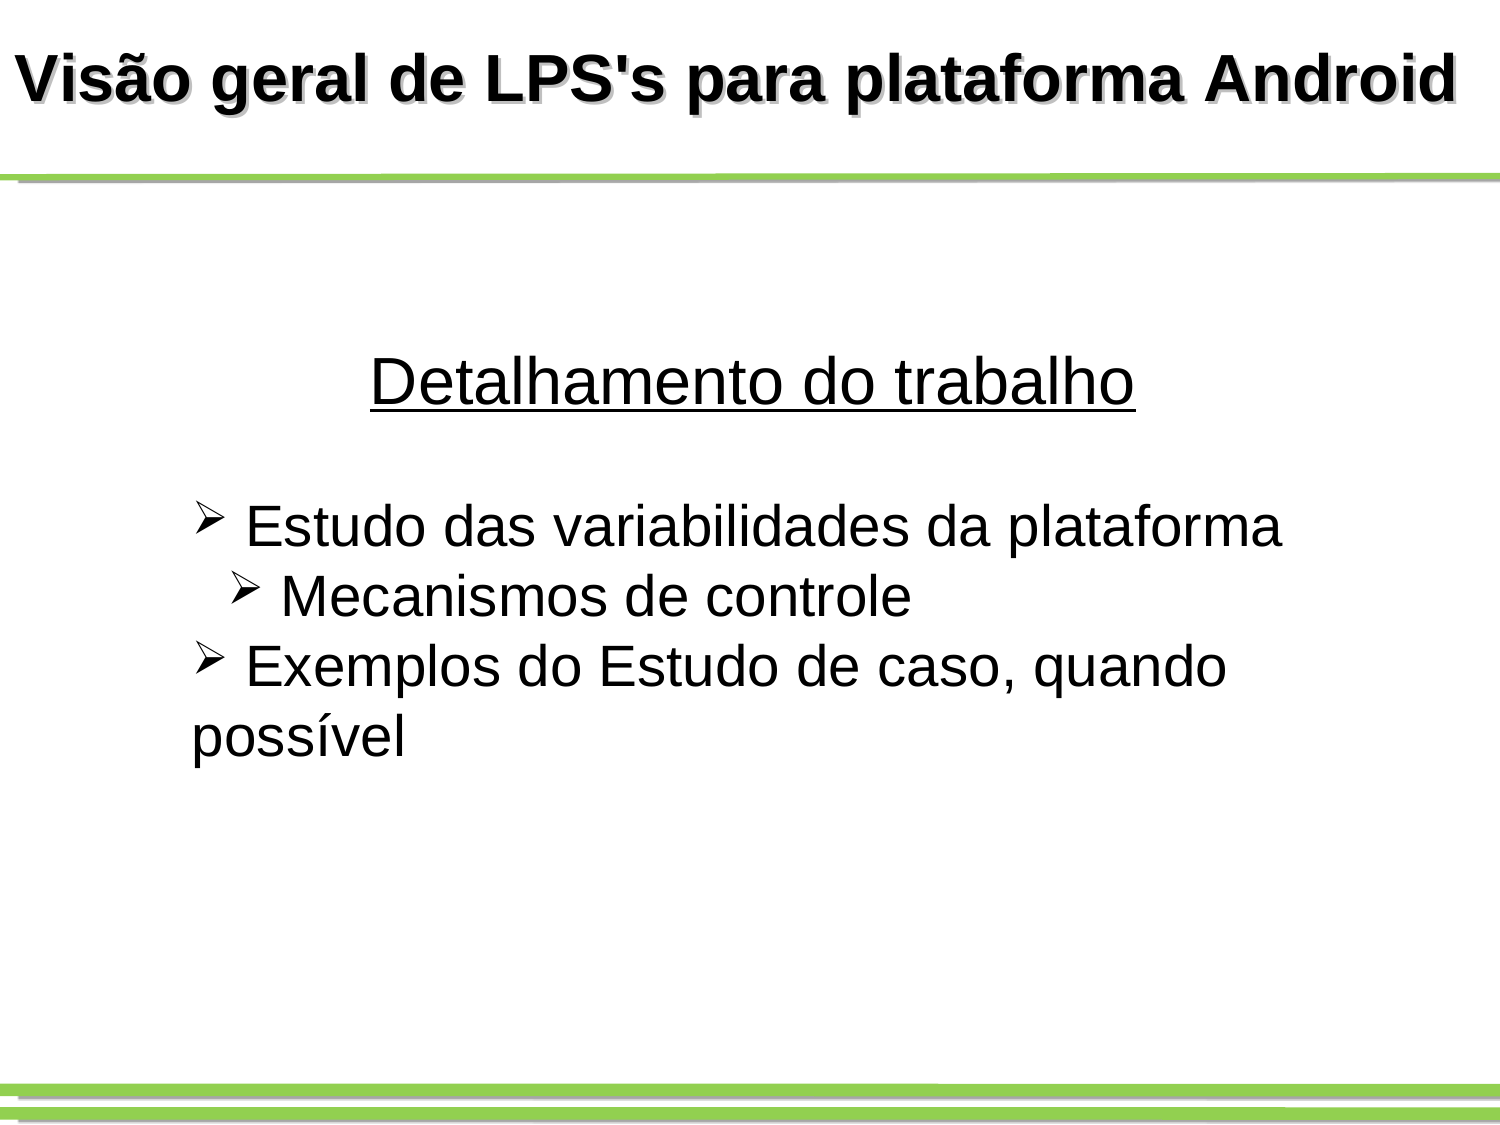

Visão geral de LPS's para plataforma Android
Detalhamento do trabalho
 Estudo das variabilidades da plataforma
 Mecanismos de controle
 Exemplos do Estudo de caso, quando possível